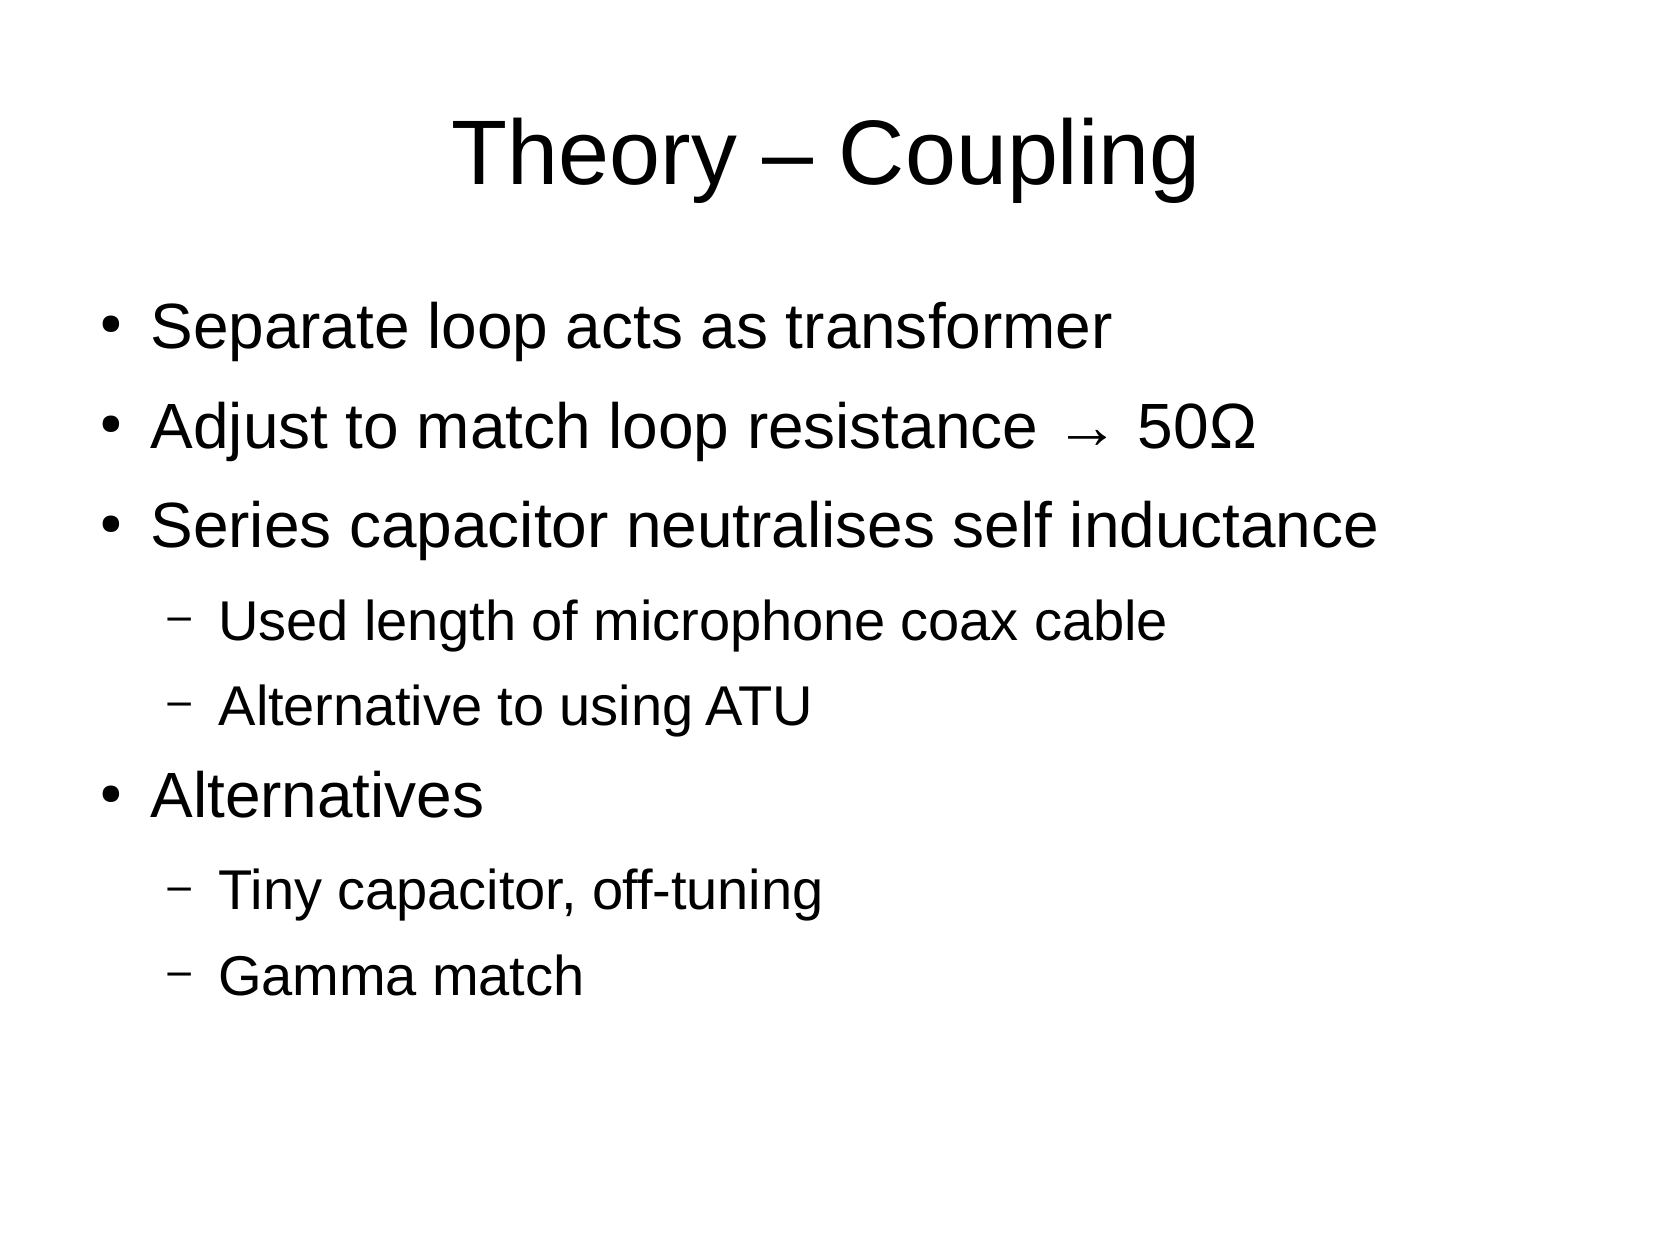

# Theory – Coupling
Separate loop acts as transformer
Adjust to match loop resistance → 50Ω
Series capacitor neutralises self inductance
Used length of microphone coax cable
Alternative to using ATU
Alternatives
Tiny capacitor, off-tuning
Gamma match